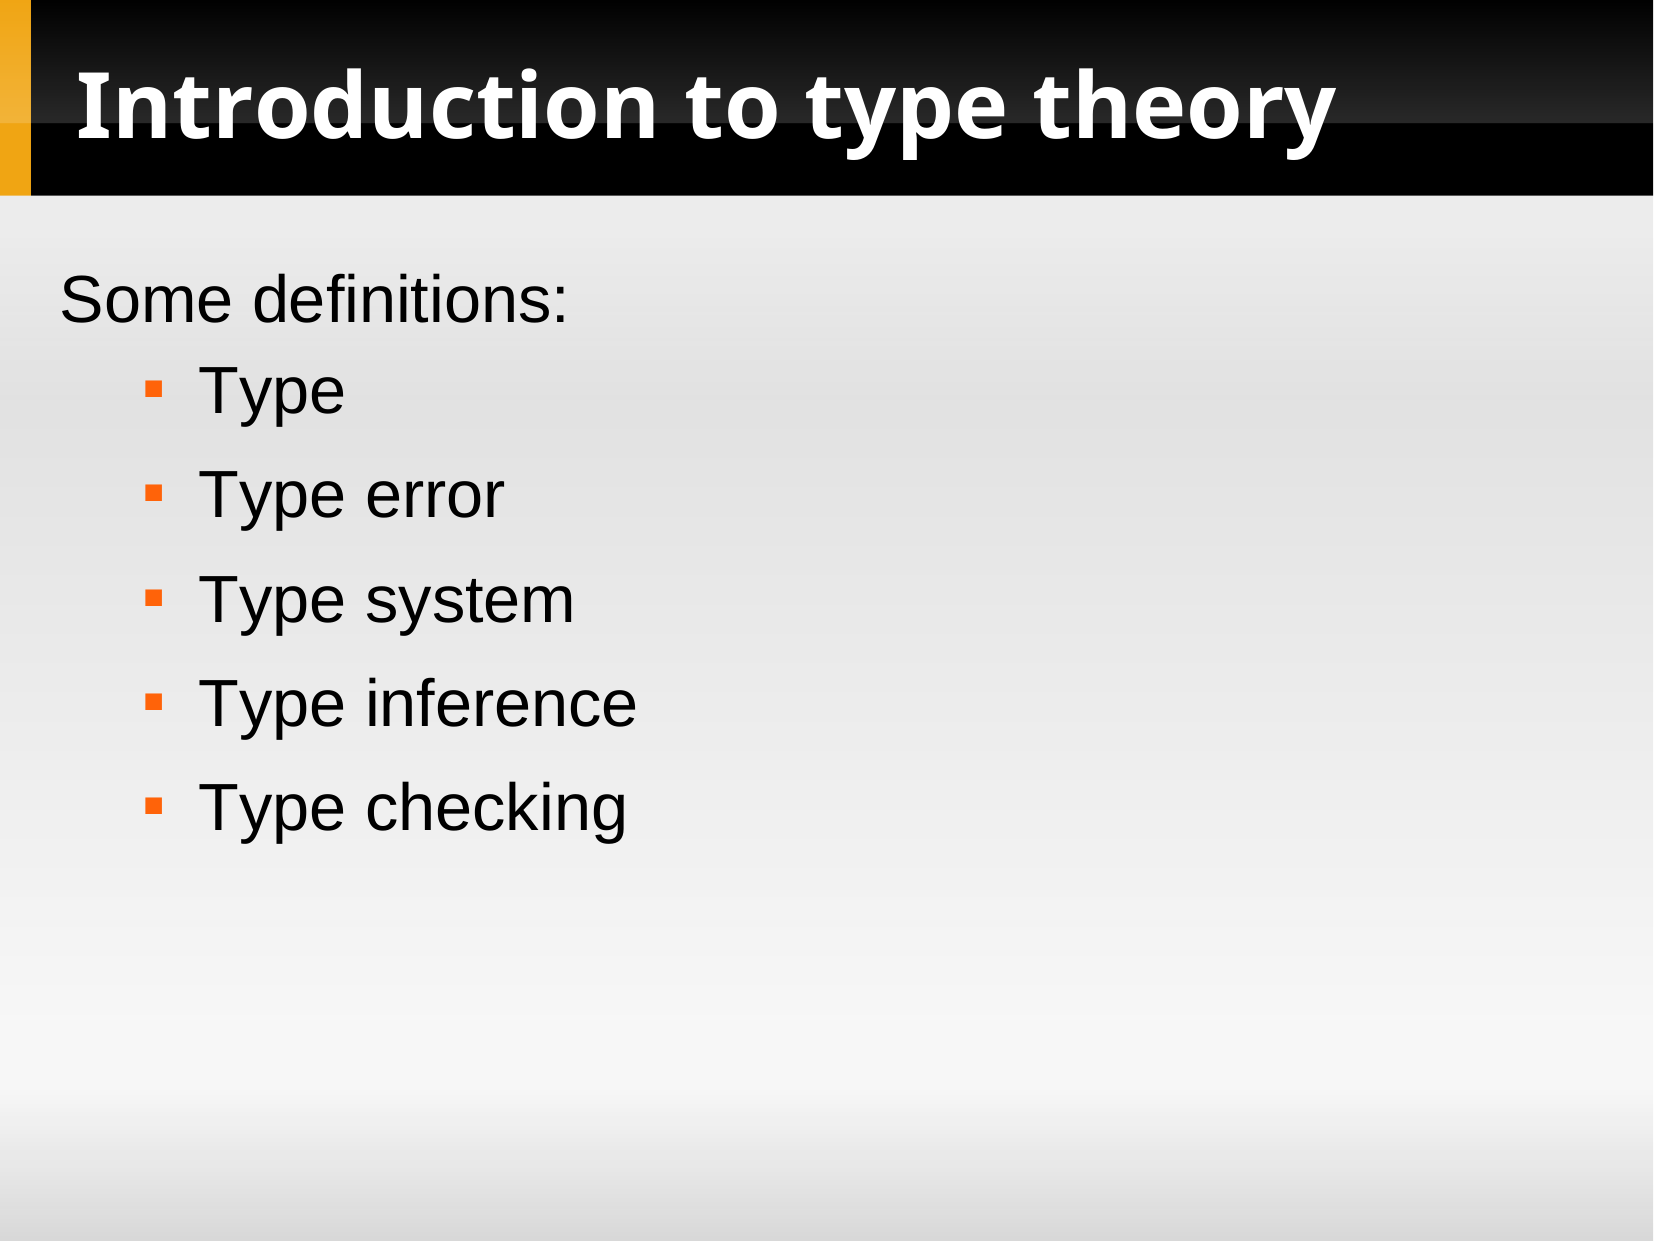

# Introduction to type theory
Some definitions:
Type
Type error
Type system
Type inference
Type checking